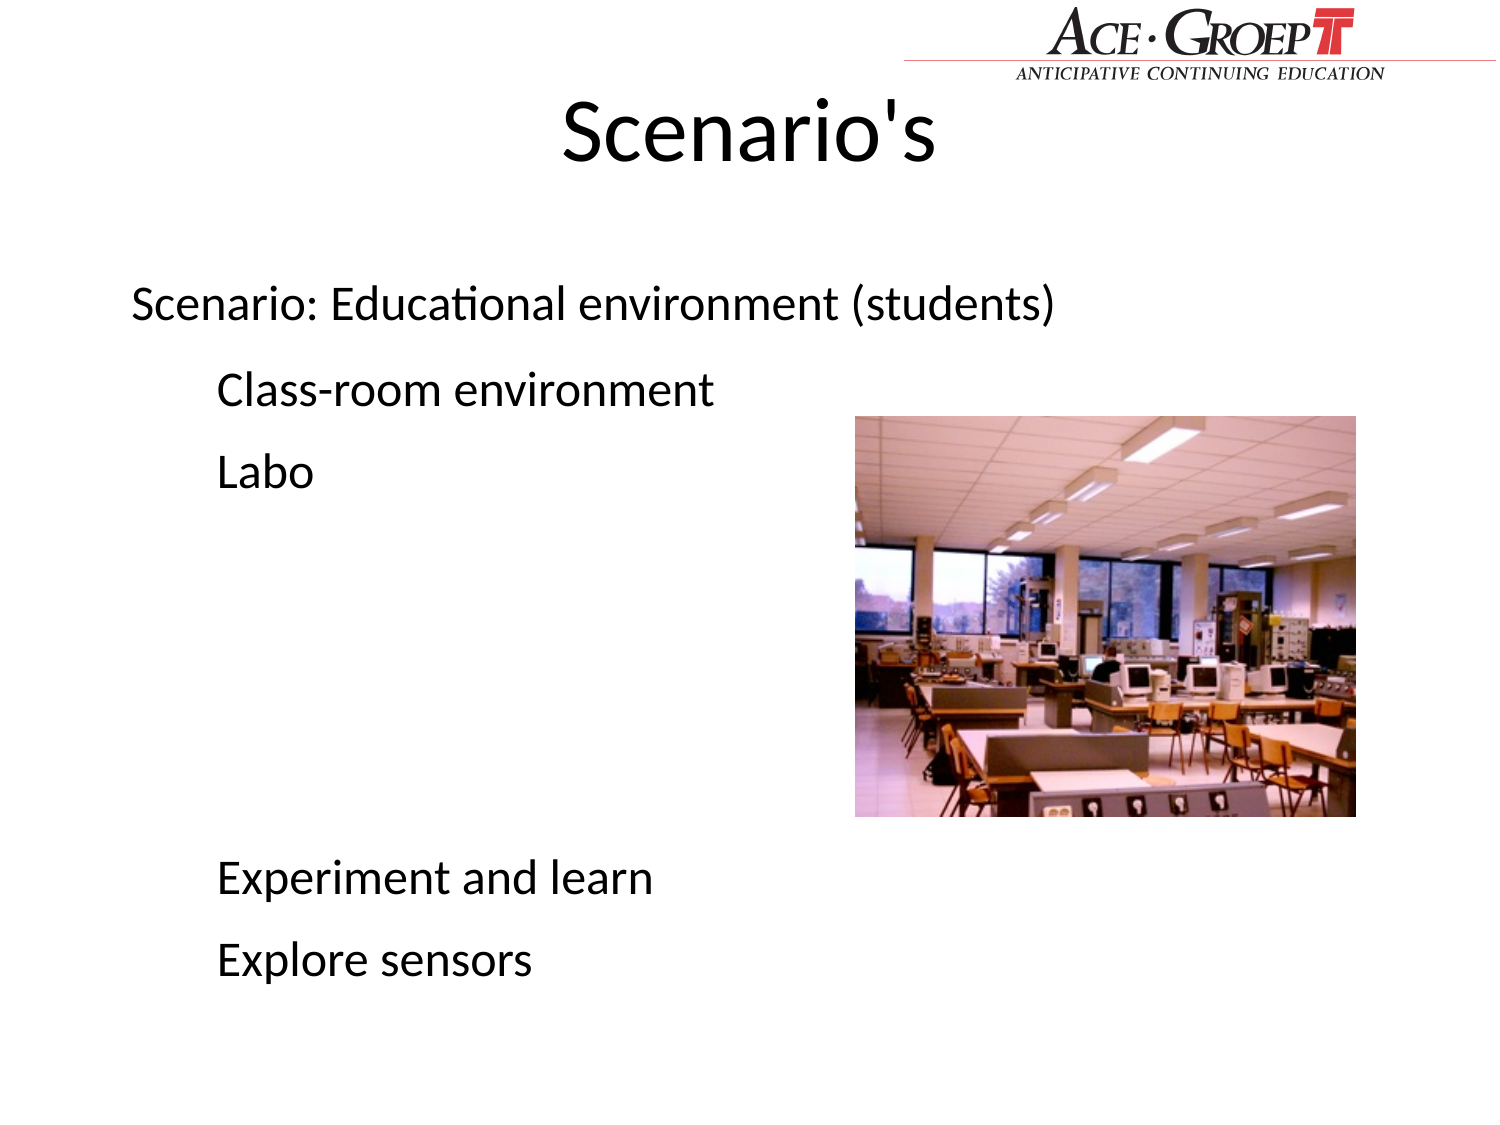

# Scenario's
Scenario: Educational environment (students)
Class-room environment
Labo
Experiment and learn
Explore sensors